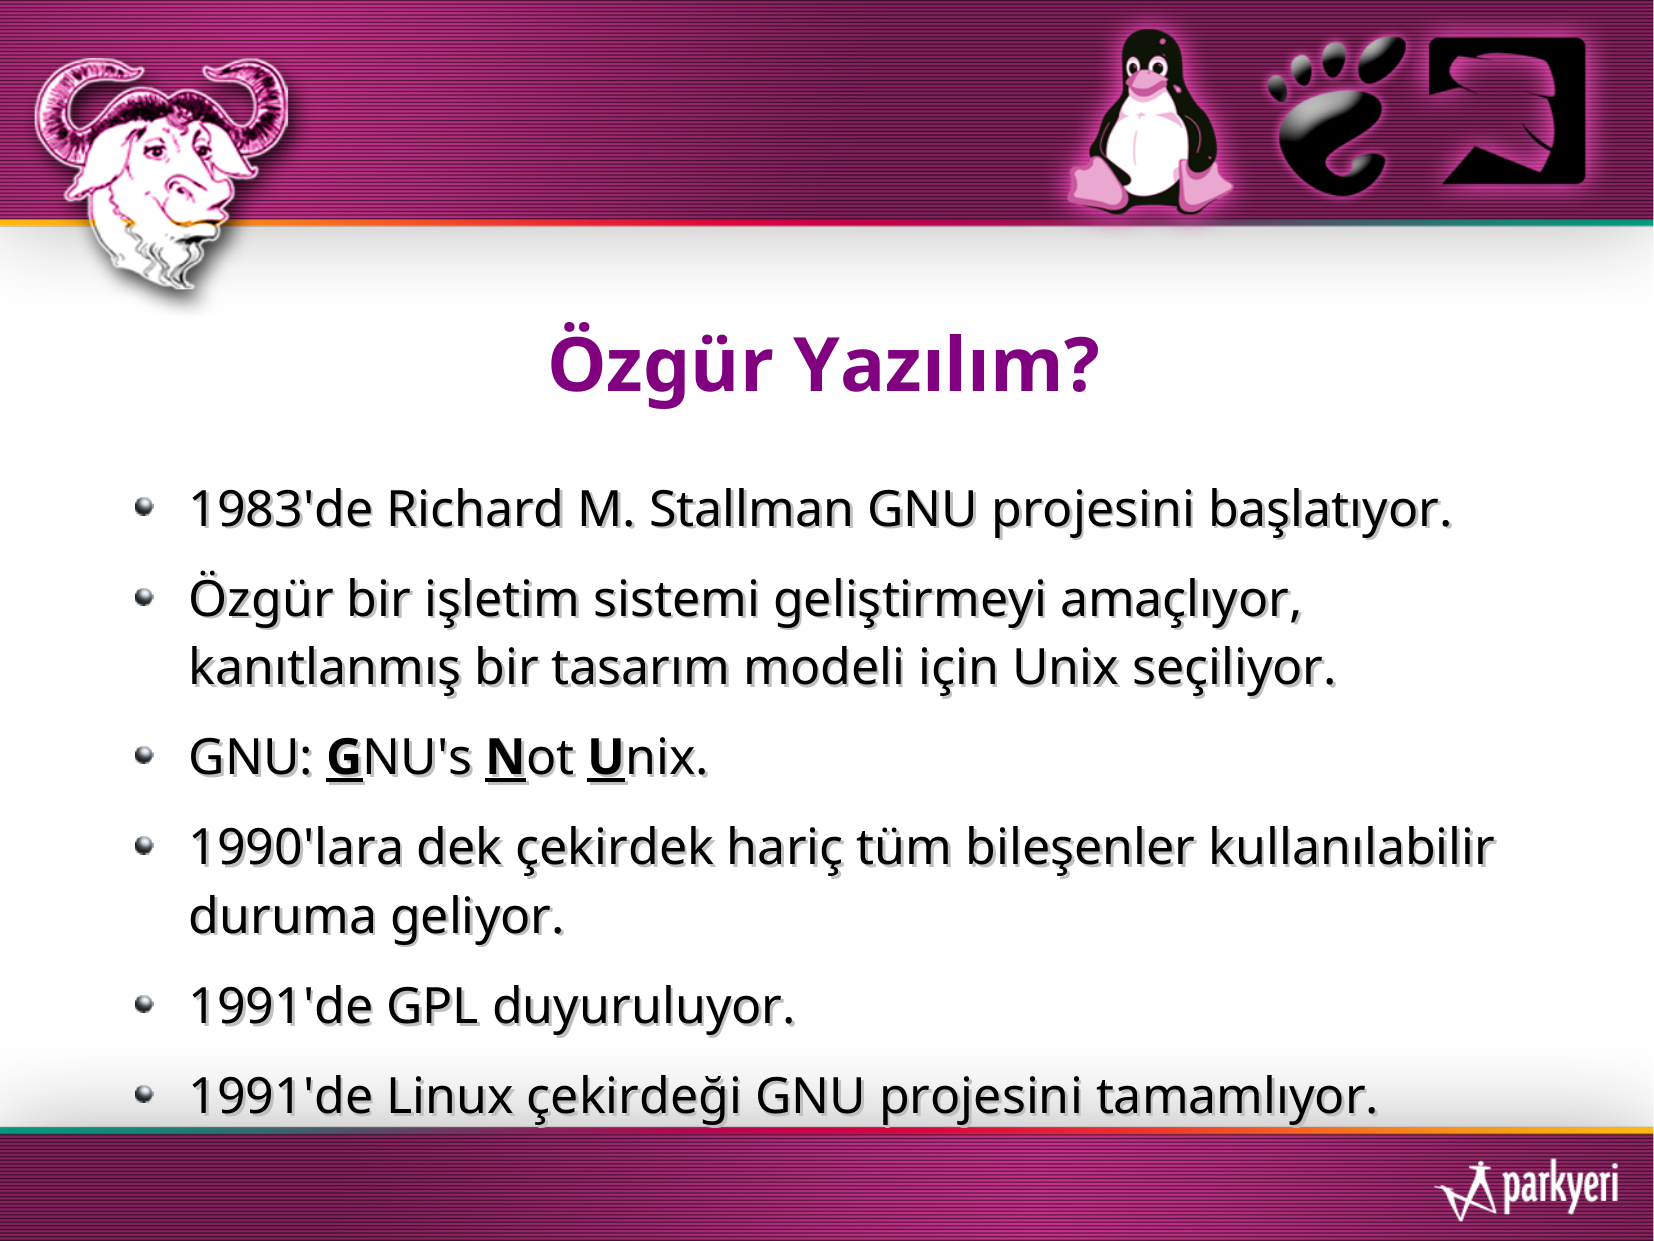

# Özgür Yazılım?
1983'de Richard M. Stallman GNU projesini başlatıyor.
Özgür bir işletim sistemi geliştirmeyi amaçlıyor, kanıtlanmış bir tasarım modeli için Unix seçiliyor.
GNU: GNU's Not Unix.
1990'lara dek çekirdek hariç tüm bileşenler kullanılabilir duruma geliyor.
1991'de GPL duyuruluyor.
1991'de Linux çekirdeği GNU projesini tamamlıyor.